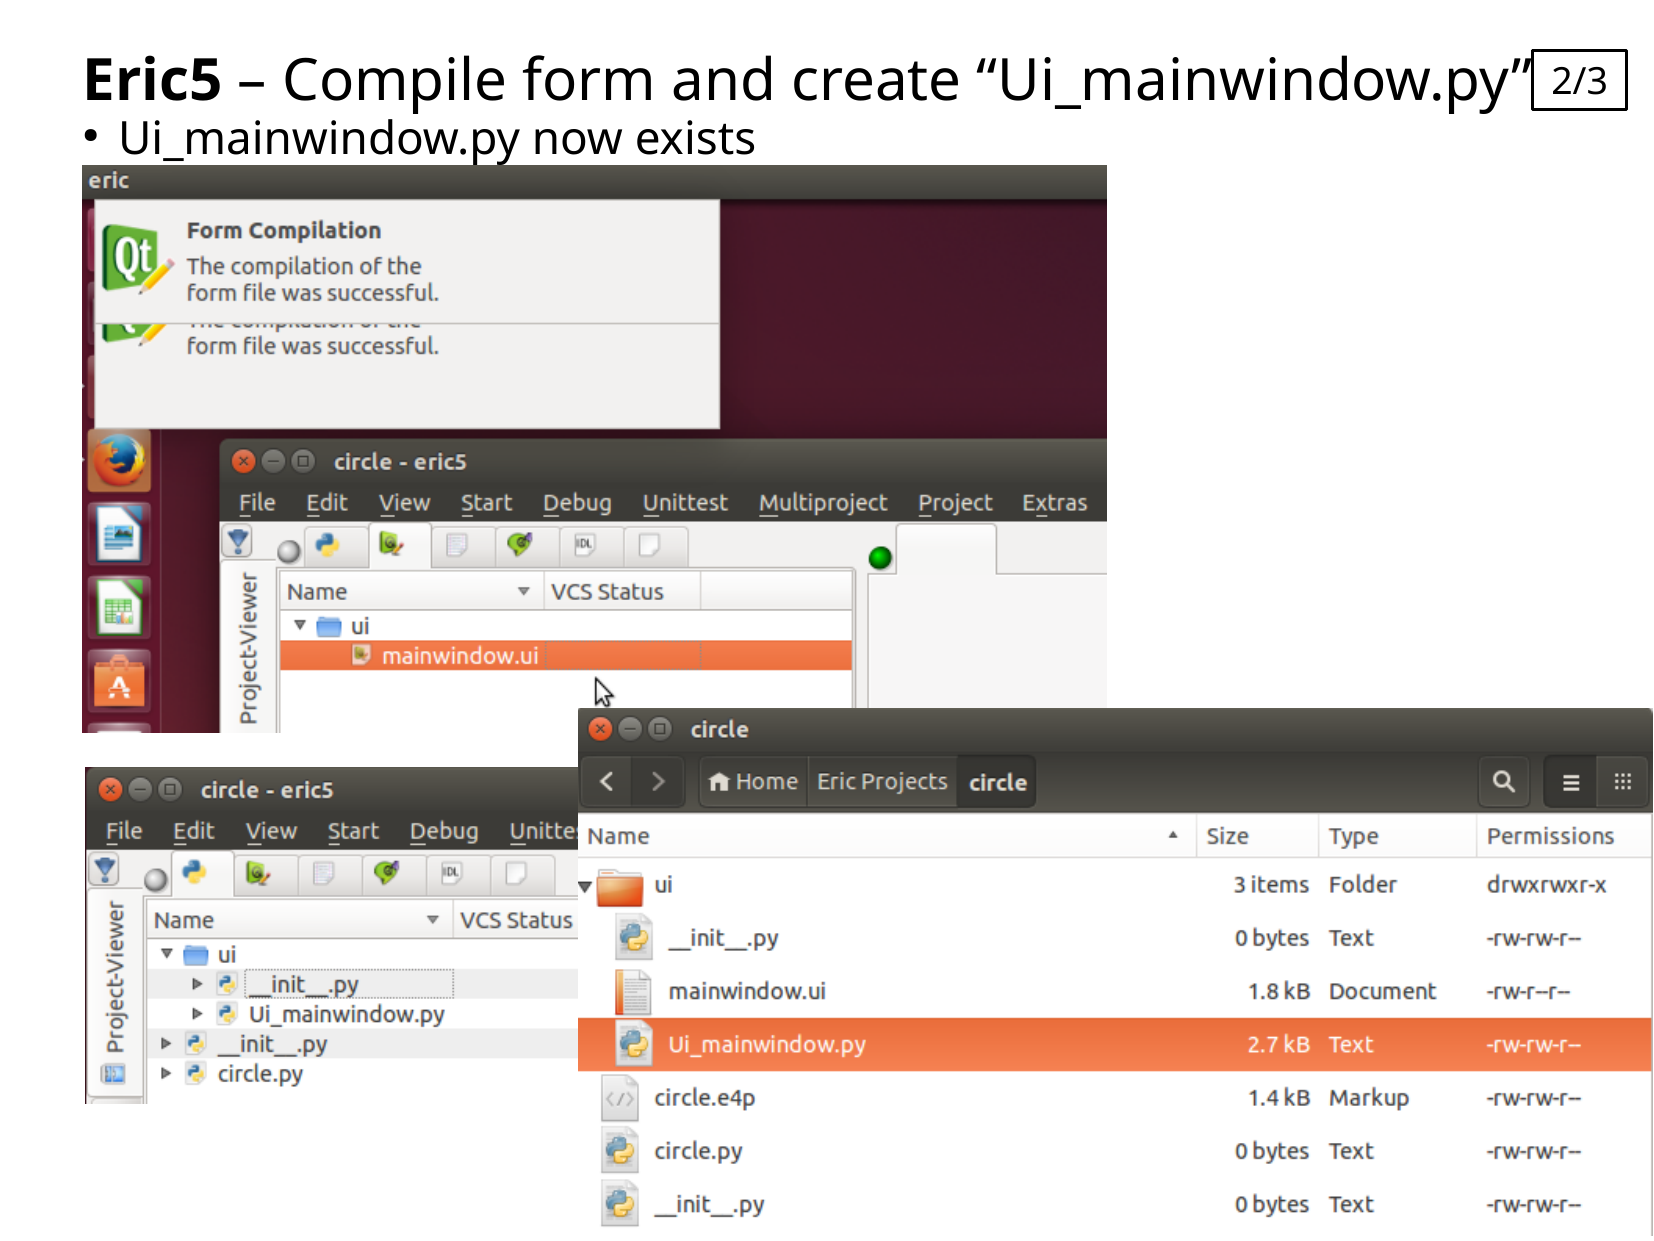

# Eric5 – Compile form and create “Ui_mainwindow.py”
2/3
Ui_mainwindow.py now exists
34